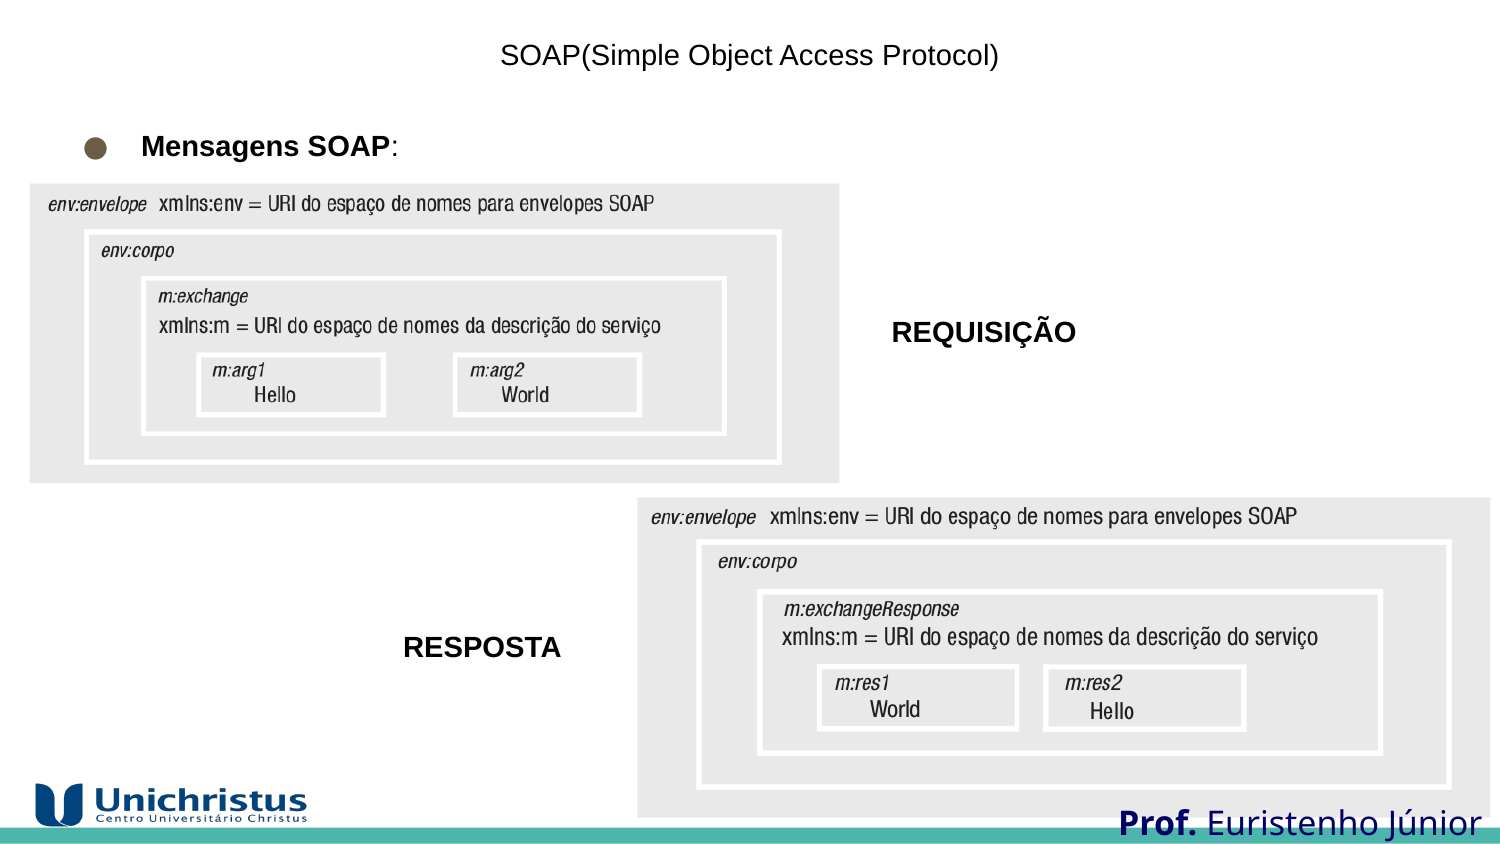

# SOAP(Simple Object Access Protocol)
Mensagens SOAP:
REQUISIÇÃO
RESPOSTA
Prof. Euristenho Júnior